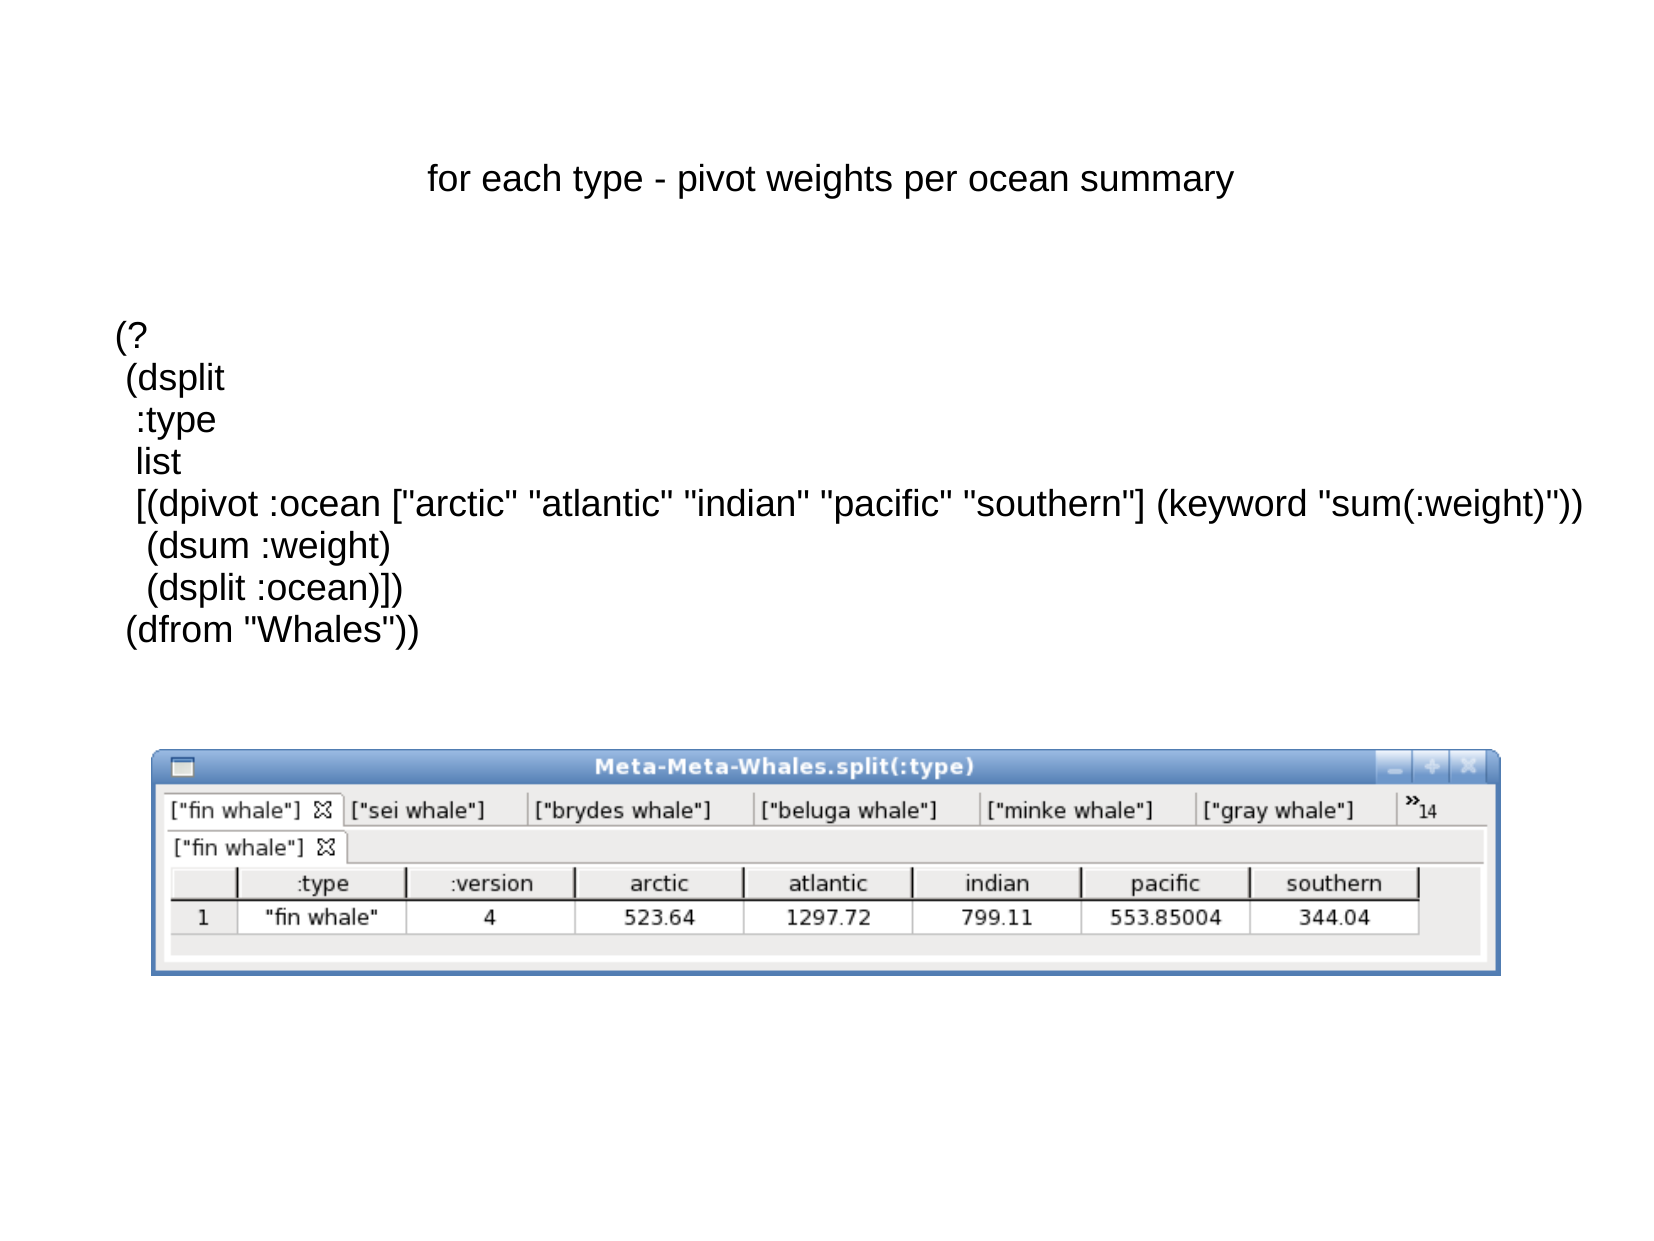

for each type - pivot weights per ocean summary
(?
 (dsplit
 :type
 list
 [(dpivot :ocean ["arctic" "atlantic" "indian" "pacific" "southern"] (keyword "sum(:weight)"))
 (dsum :weight)
 (dsplit :ocean)])
 (dfrom "Whales"))